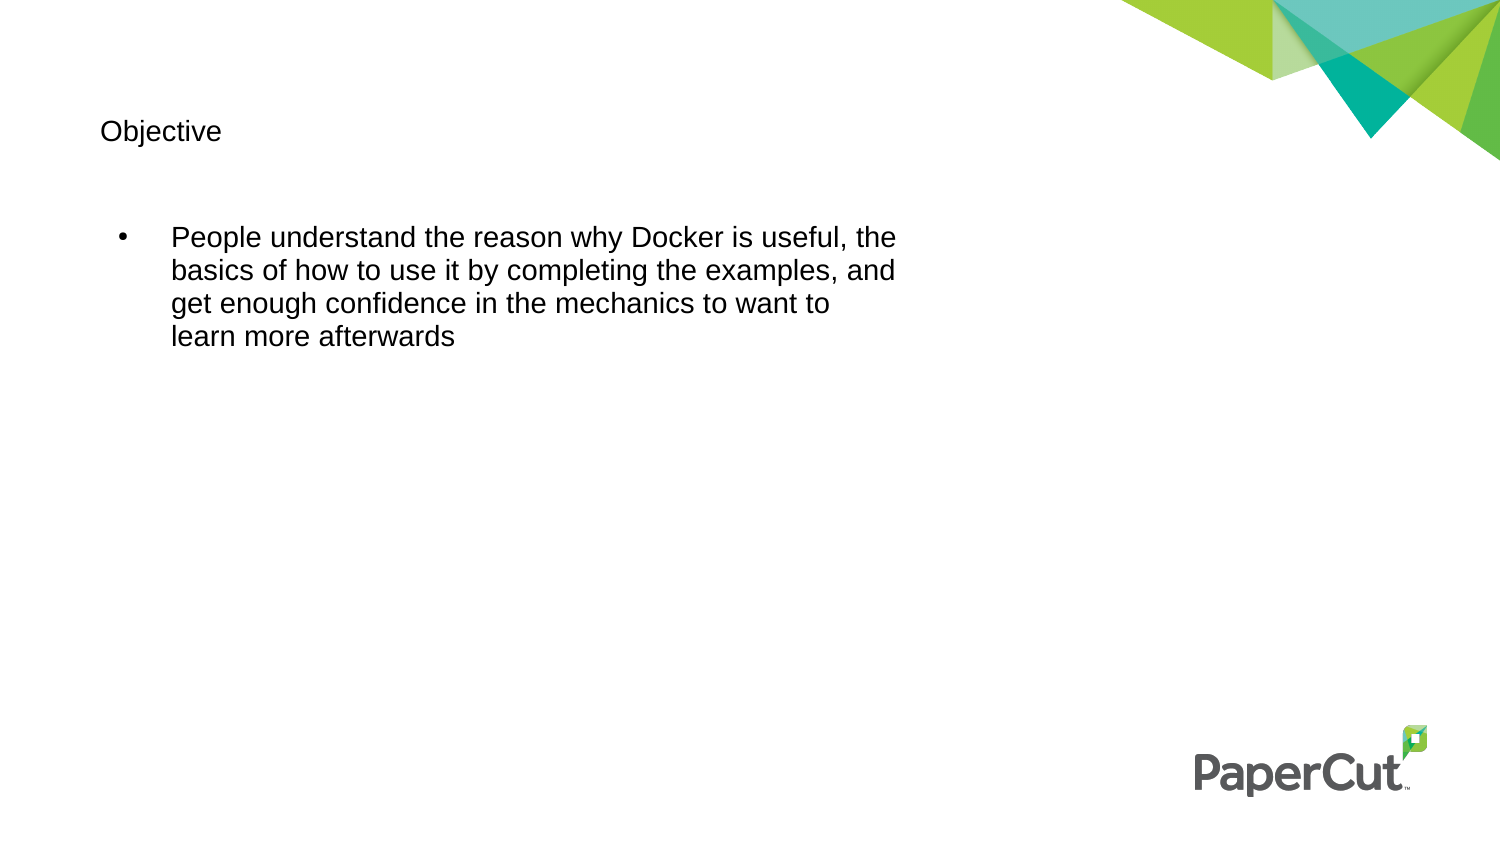

# Objective
People understand the reason why Docker is useful, the basics of how to use it by completing the examples, and get enough confidence in the mechanics to want to learn more afterwards